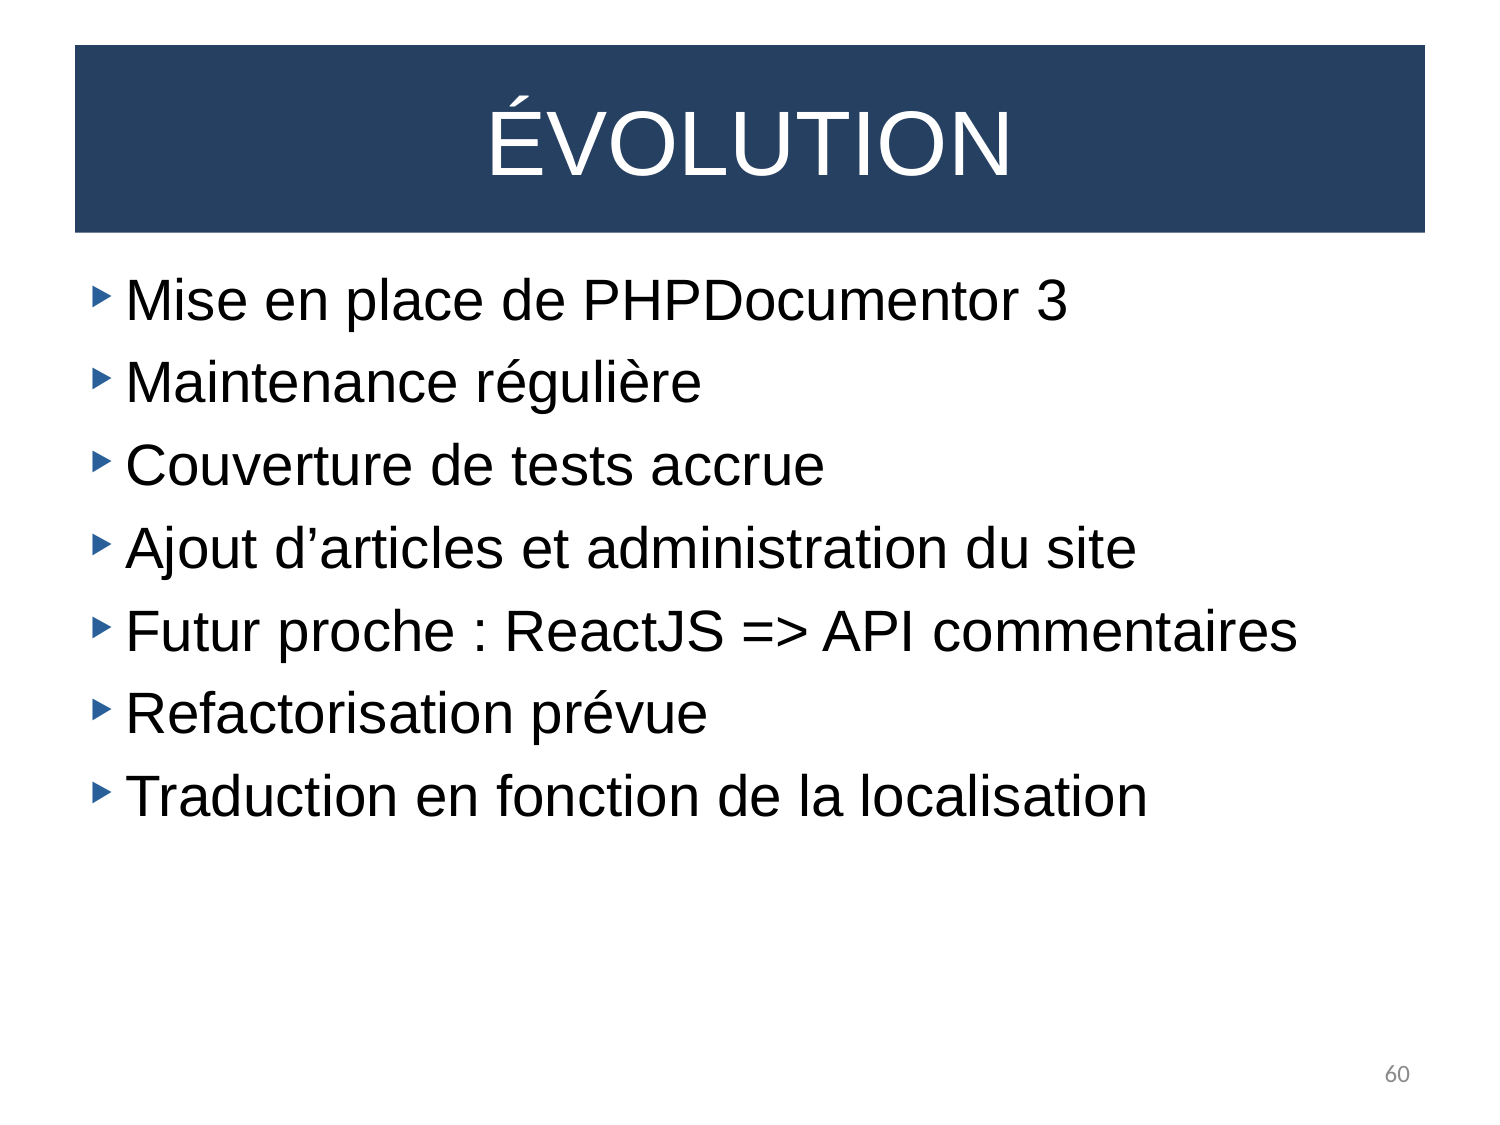

# ÉVOLUTION
Mise en place de PHPDocumentor 3
Maintenance régulière
Couverture de tests accrue
Ajout d’articles et administration du site
Futur proche : ReactJS => API commentaires
Refactorisation prévue
Traduction en fonction de la localisation
Soutenance Concepteur Développeur d'Application - David Saoud - 26/11/2020
60